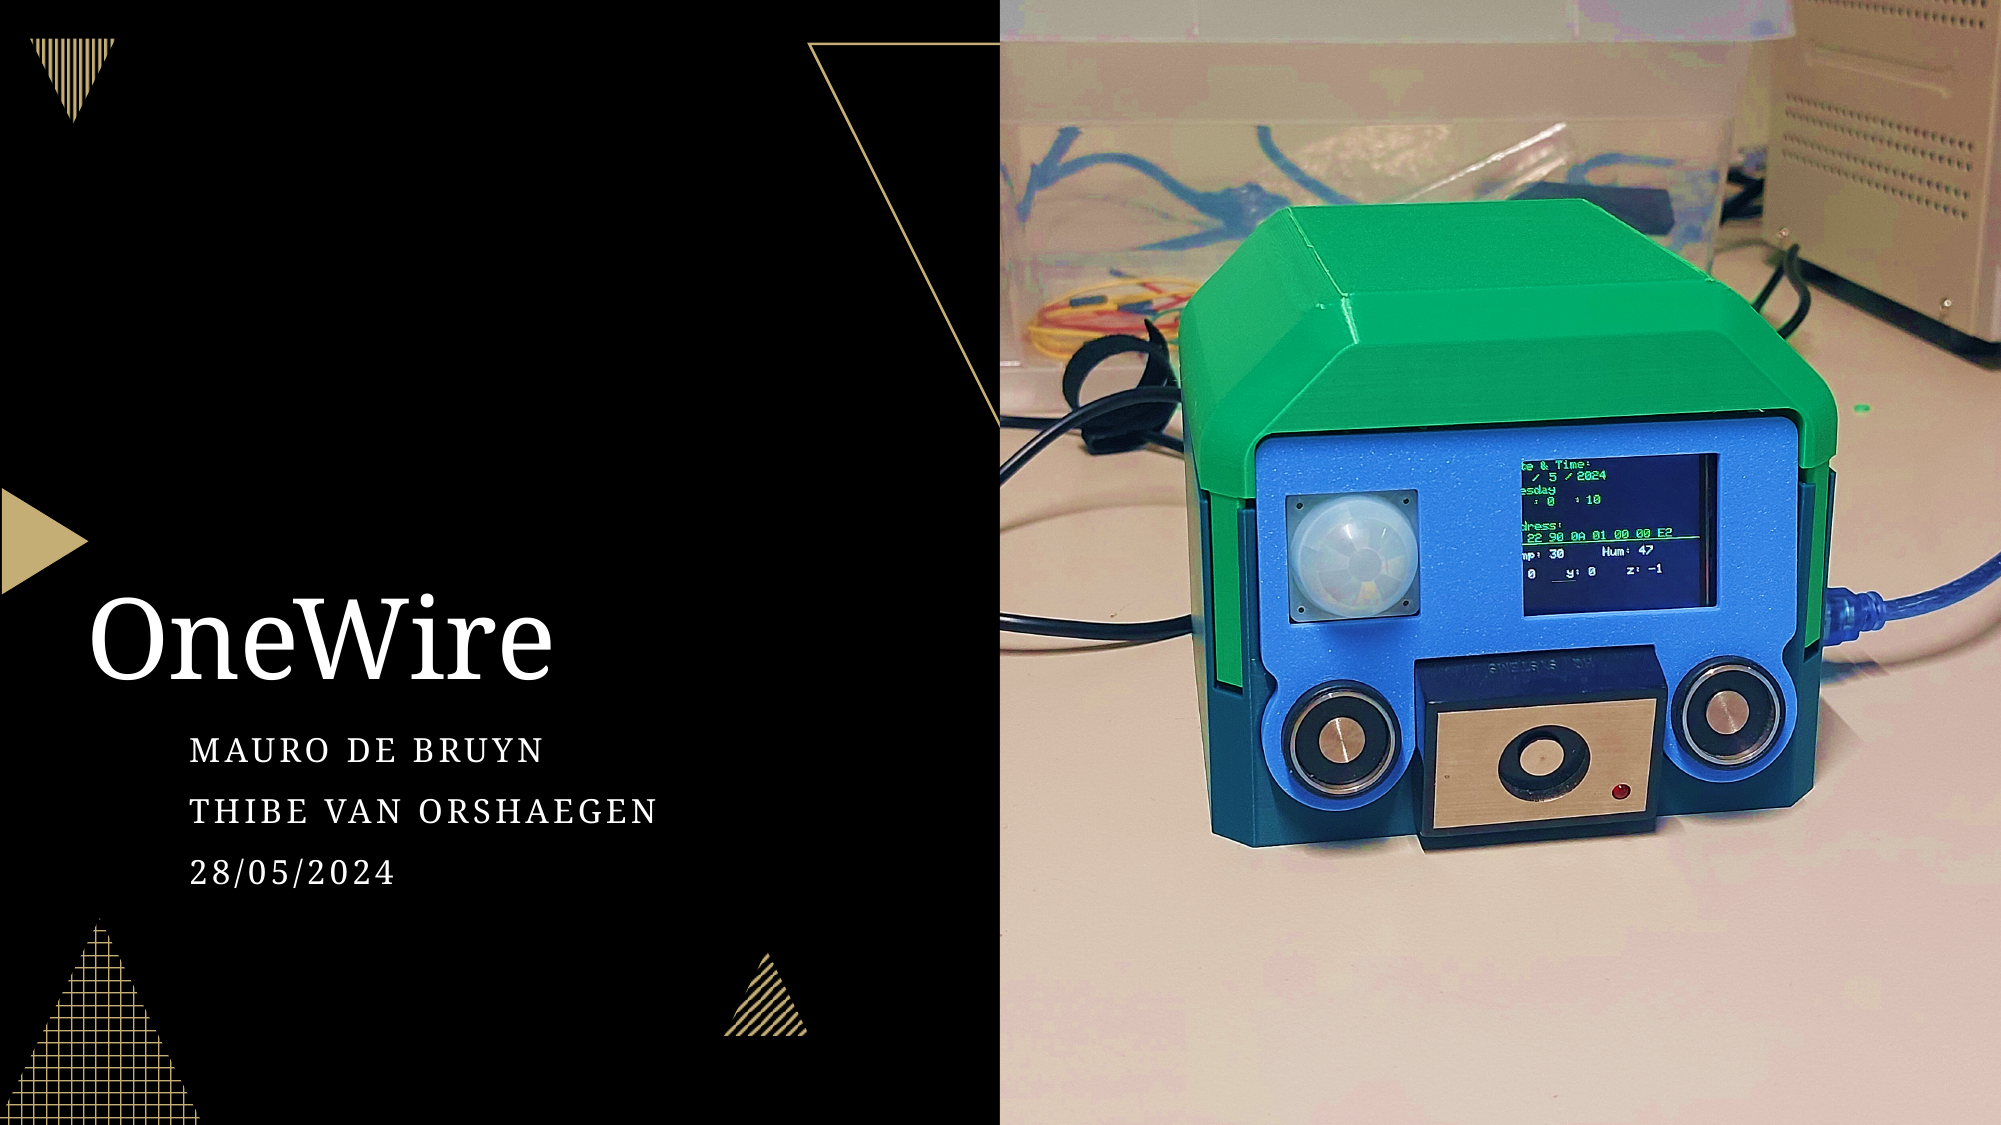

# OneWire
Mauro De Bruyn
Thibe Van Orshaegen
28/05/2024